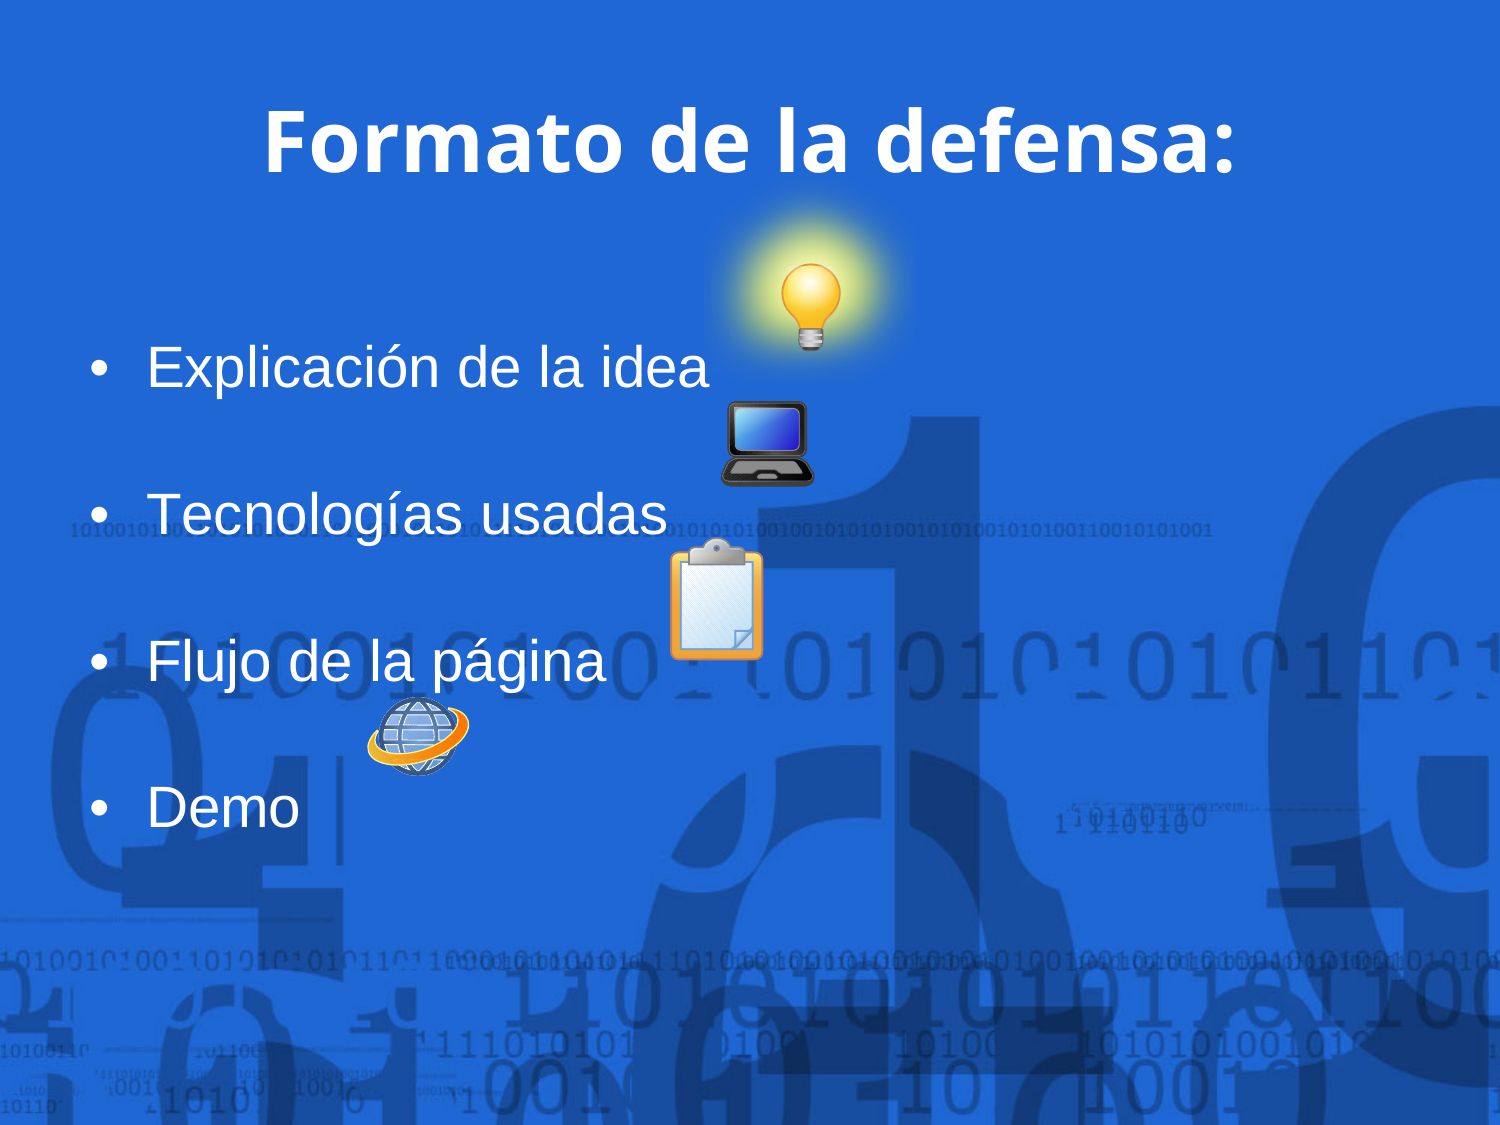

# Formato de la defensa:
Explicación de la idea
Tecnologías usadas
Flujo de la página
Demo